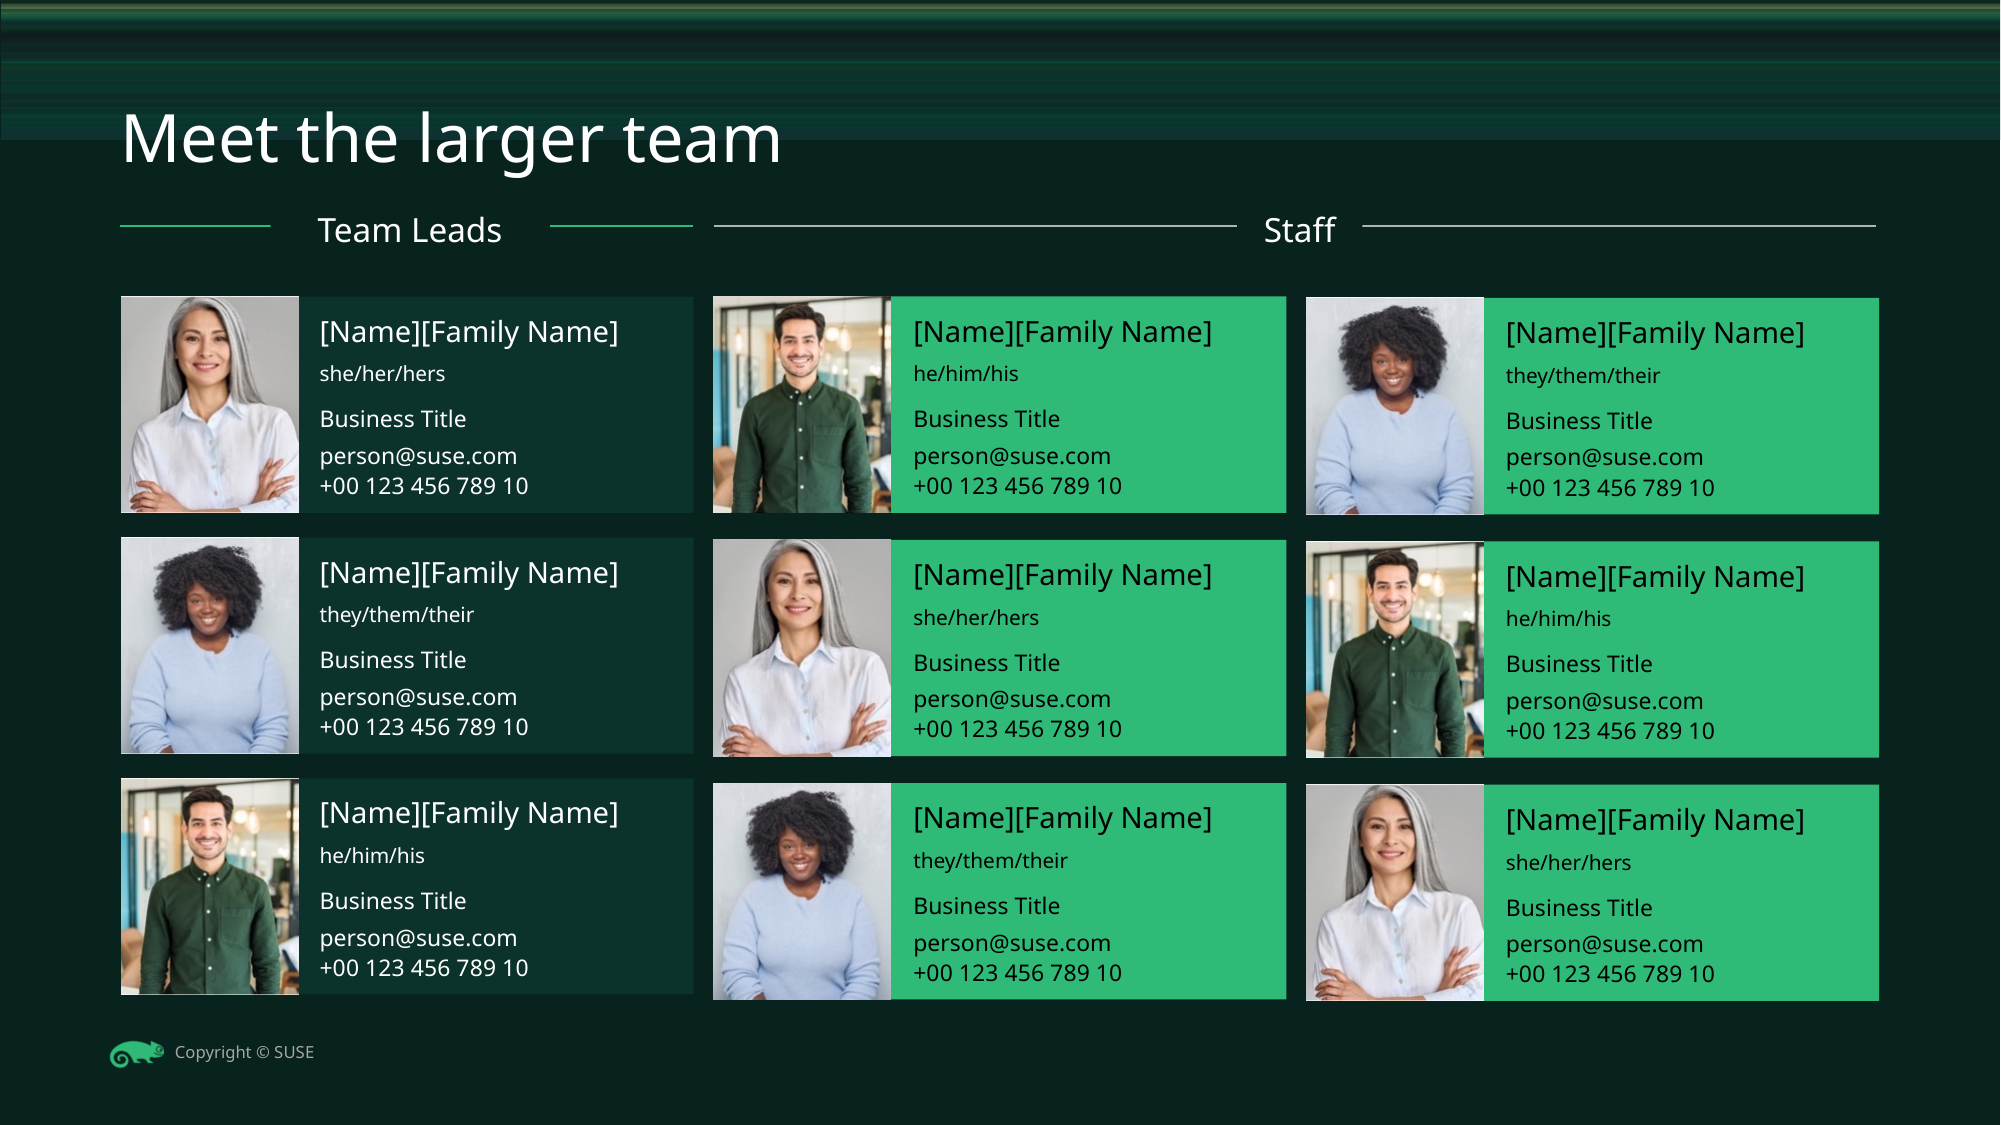

Meet the larger team
Team Leads
Staff
[Name][Family Name]
# [Name][Family Name]
[Name][Family Name]
she/her/hers
he/him/his
they/them/their
Business Title
Business Title
Business Title
person@suse.com
+00 123 456 789 10
person@suse.com
+00 123 456 789 10
person@suse.com
+00 123 456 789 10
[Name][Family Name]
[Name][Family Name]
[Name][Family Name]
they/them/their
she/her/hers
he/him/his
Business Title
Business Title
Business Title
person@suse.com
+00 123 456 789 10
person@suse.com
+00 123 456 789 10
person@suse.com
+00 123 456 789 10
[Name][Family Name]
[Name][Family Name]
[Name][Family Name]
he/him/his
they/them/their
she/her/hers
Business Title
Business Title
Business Title
person@suse.com
+00 123 456 789 10
person@suse.com
+00 123 456 789 10
person@suse.com
+00 123 456 789 10